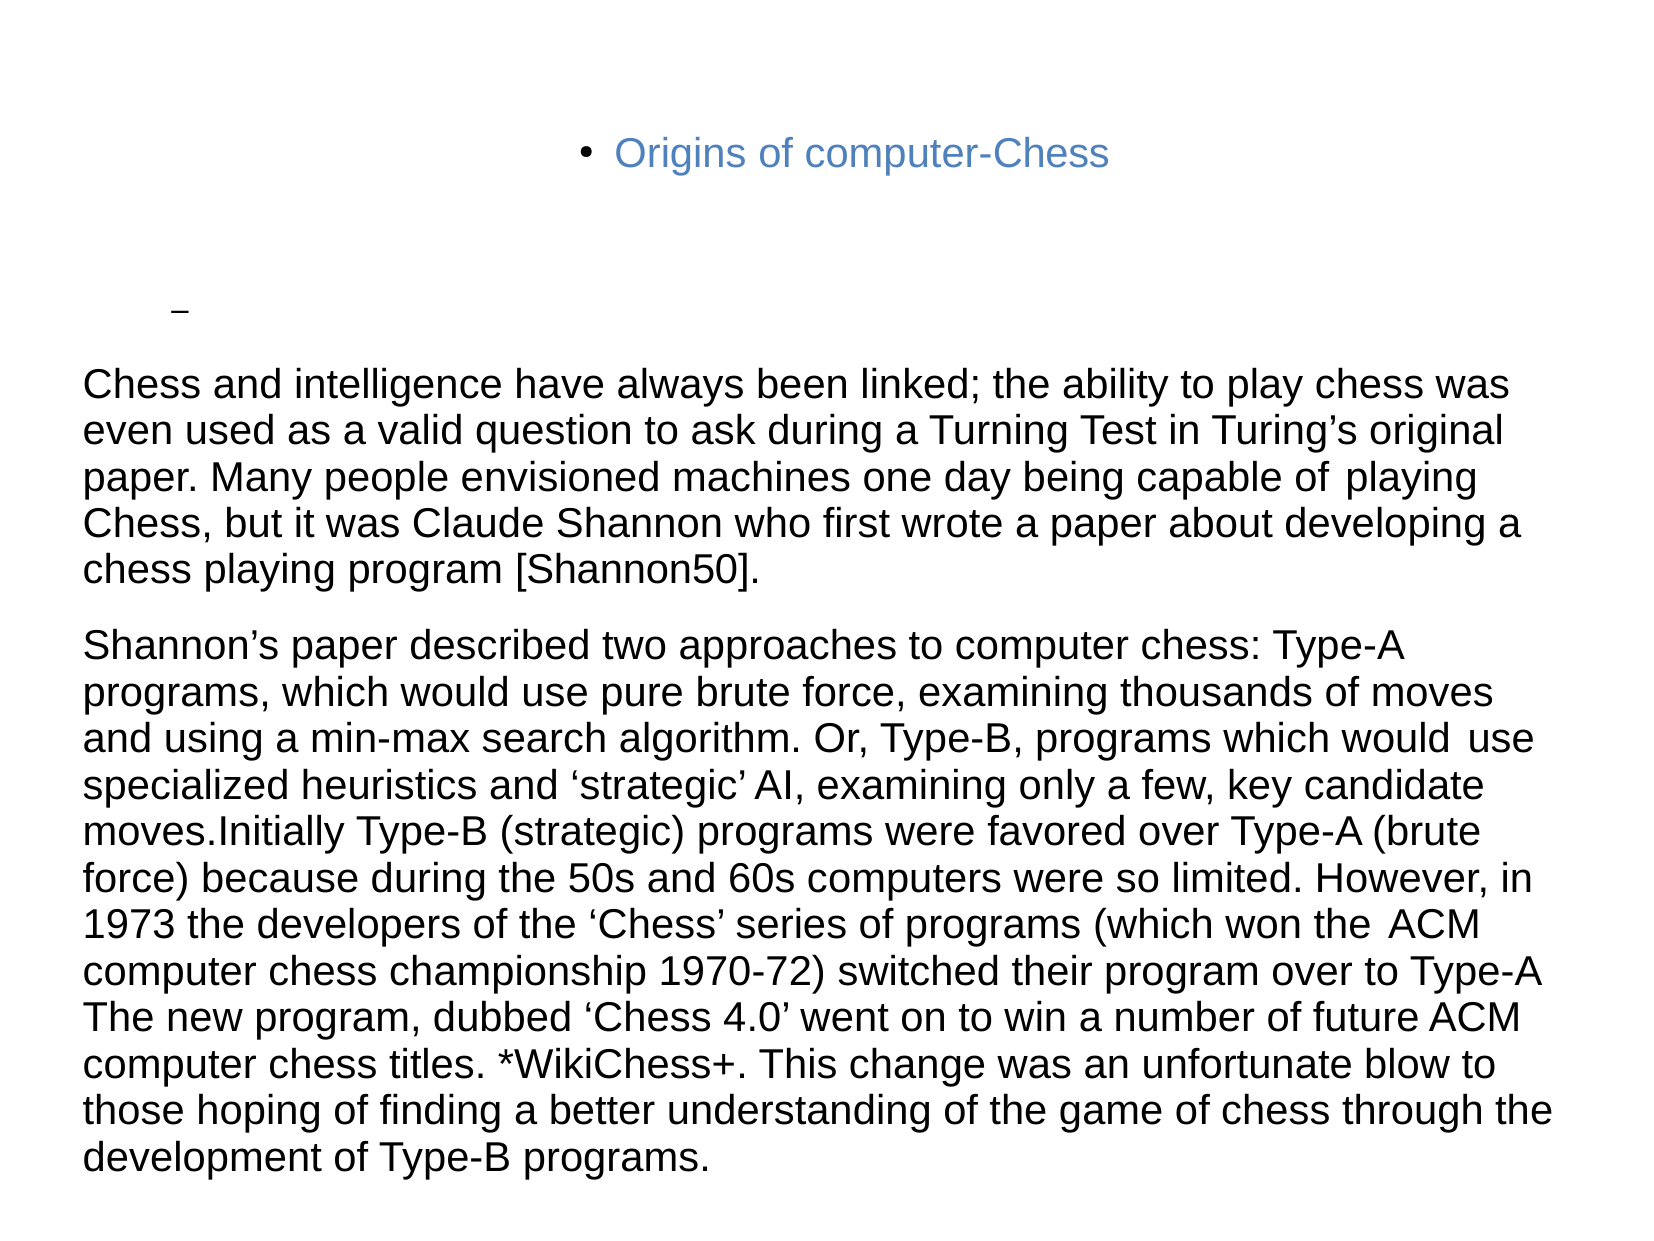

# Origins of computer-Chess
Chess and intelligence have always been linked; the ability to play chess was even used as a valid question to ask during a Turning Test in Turing’s original paper. Many people envisioned machines one day being capable of playing Chess, but it was Claude Shannon who first wrote a paper about developing a chess playing program [Shannon50].
Shannon’s paper described two approaches to computer chess: Type-A programs, which would use pure brute force, examining thousands of moves and using a min-max search algorithm. Or, Type-B, programs which would use specialized heuristics and ‘strategic’ AI, examining only a few, key candidate moves.Initially Type-B (strategic) programs were favored over Type-A (brute force) because during the 50s and 60s computers were so limited. However, in 1973 the developers of the ‘Chess’ series of programs (which won the ACM computer chess championship 1970-72) switched their program over to Type-A The new program, dubbed ‘Chess 4.0’ went on to win a number of future ACM computer chess titles. *WikiChess+. This change was an unfortunate blow to those hoping of finding a better understanding of the game of chess through the development of Type-B programs.